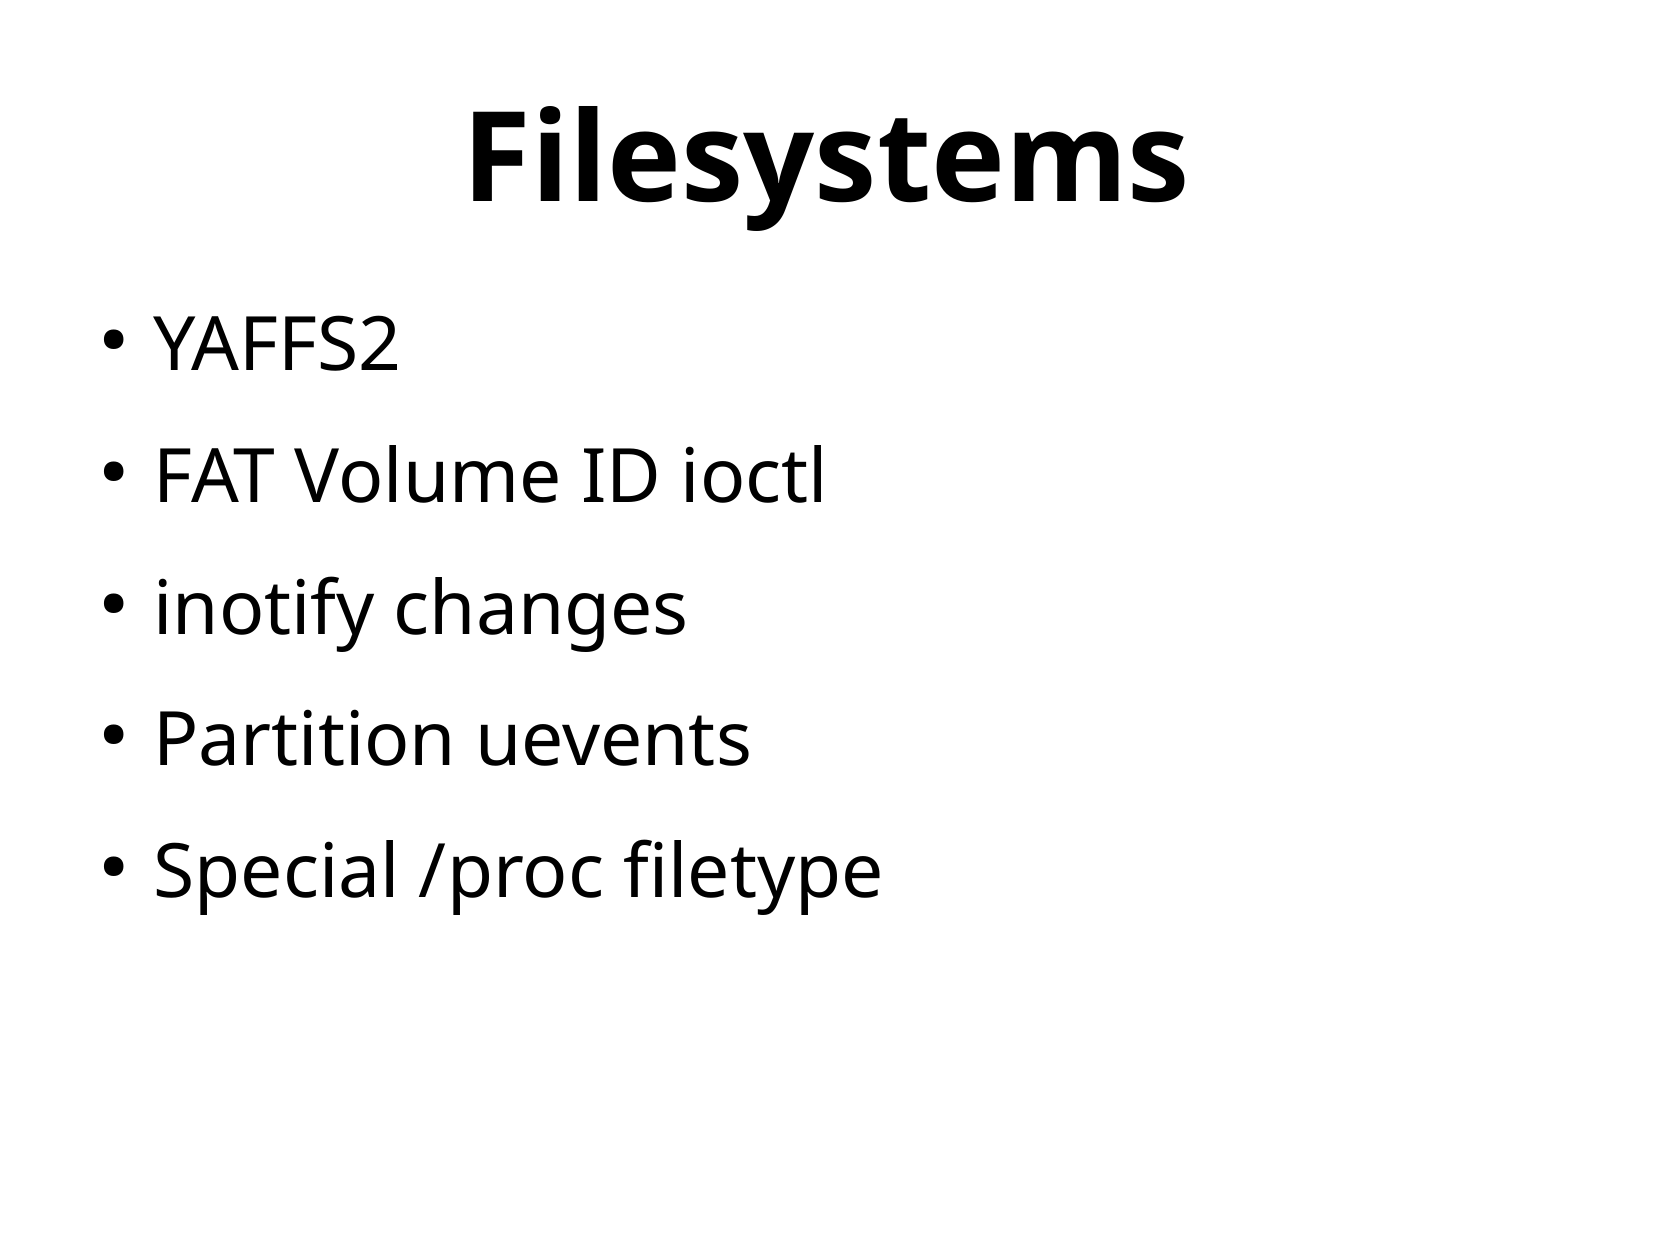

Filesystems
# YAFFS2
FAT Volume ID ioctl
inotify changes
Partition uevents
Special /proc filetype